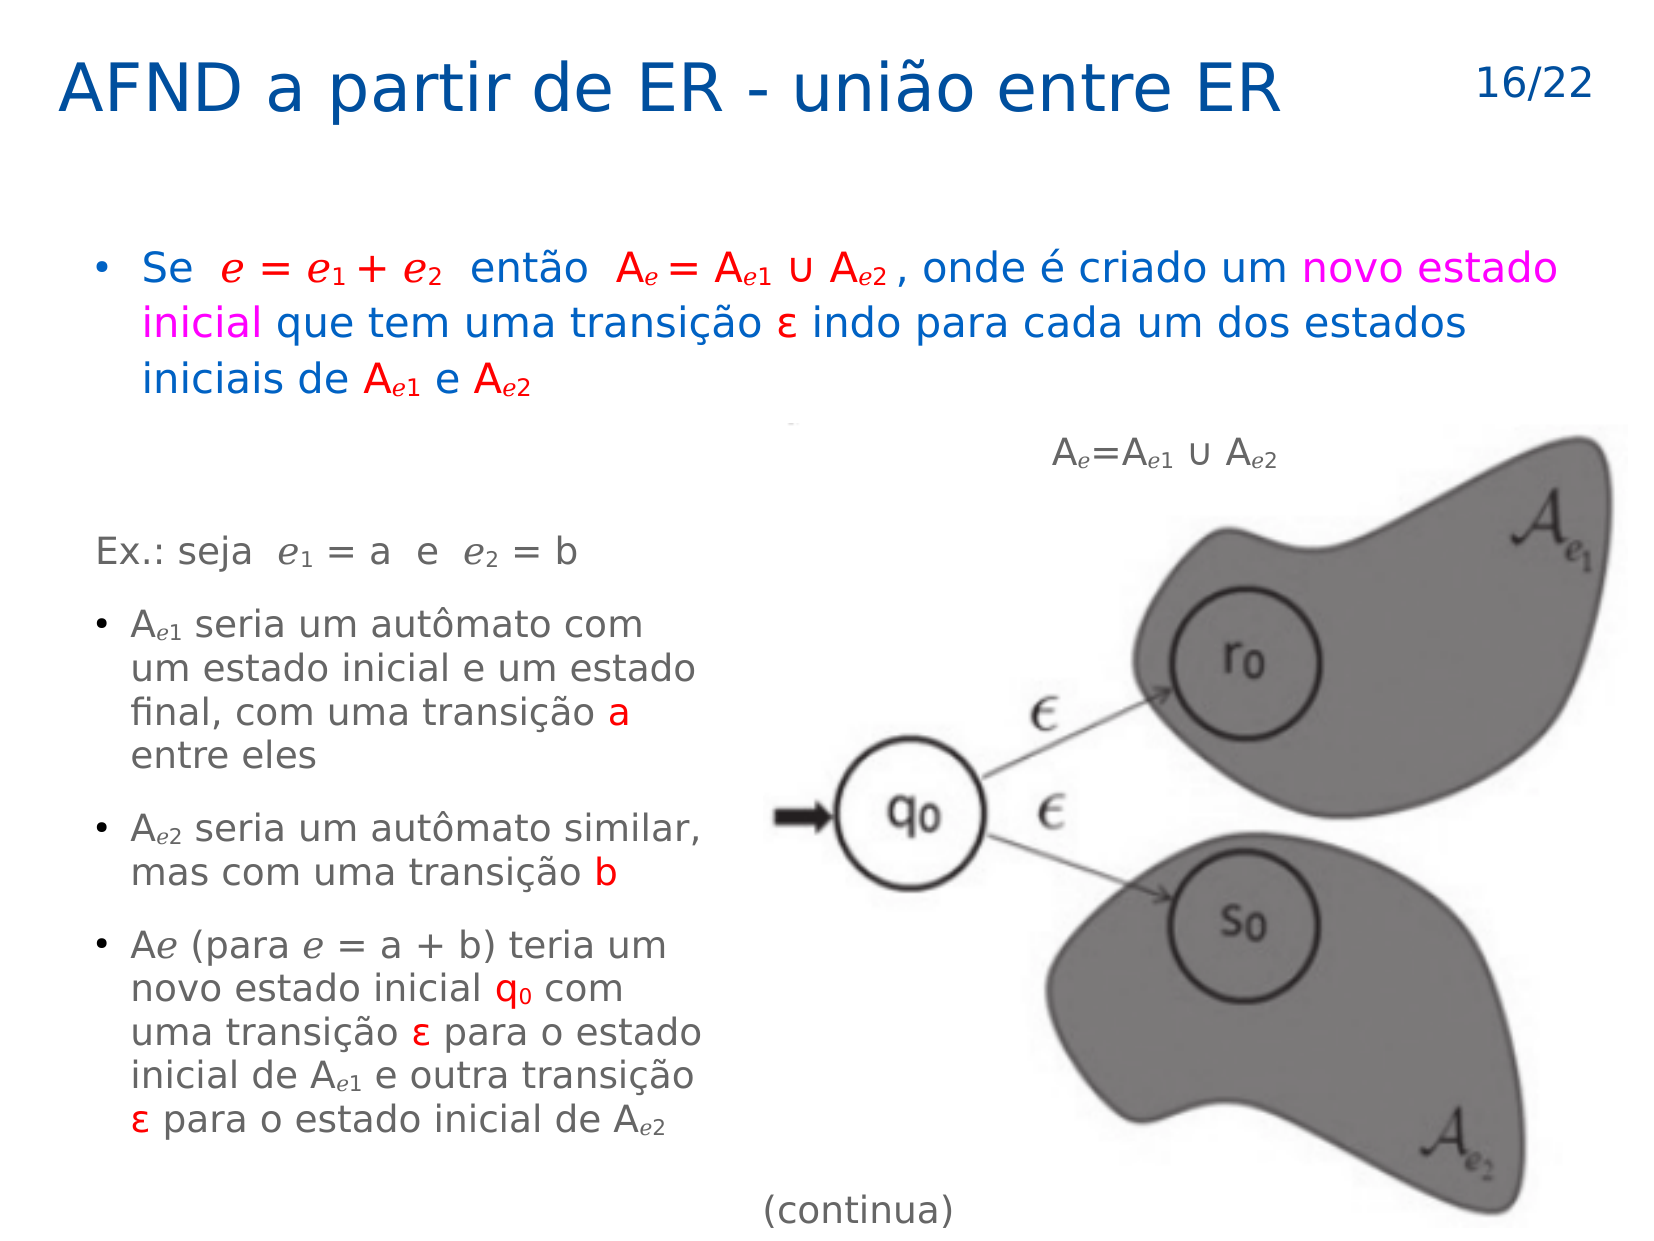

# AFND a partir de ER - união entre ER
16
Se ℯ = ℯ1 + ℯ2 então Aℯ = Aℯ1 ∪ Aℯ2 , onde é criado um novo estado inicial que tem uma transição ε indo para cada um dos estados iniciais de Aℯ1 e Aℯ2
Aℯ=Aℯ1 ∪ Aℯ2
Ex.: seja ℯ1 = a e ℯ2 = b
Aℯ1 seria um autômato com um estado inicial e um estado final, com uma transição a entre eles
Aℯ2 seria um autômato similar, mas com uma transição b
Aℯ (para ℯ = a + b) teria um novo estado inicial q0 com uma transição ε para o estado inicial de Aℯ1 e outra transição ε para o estado inicial de Aℯ2
(continua)